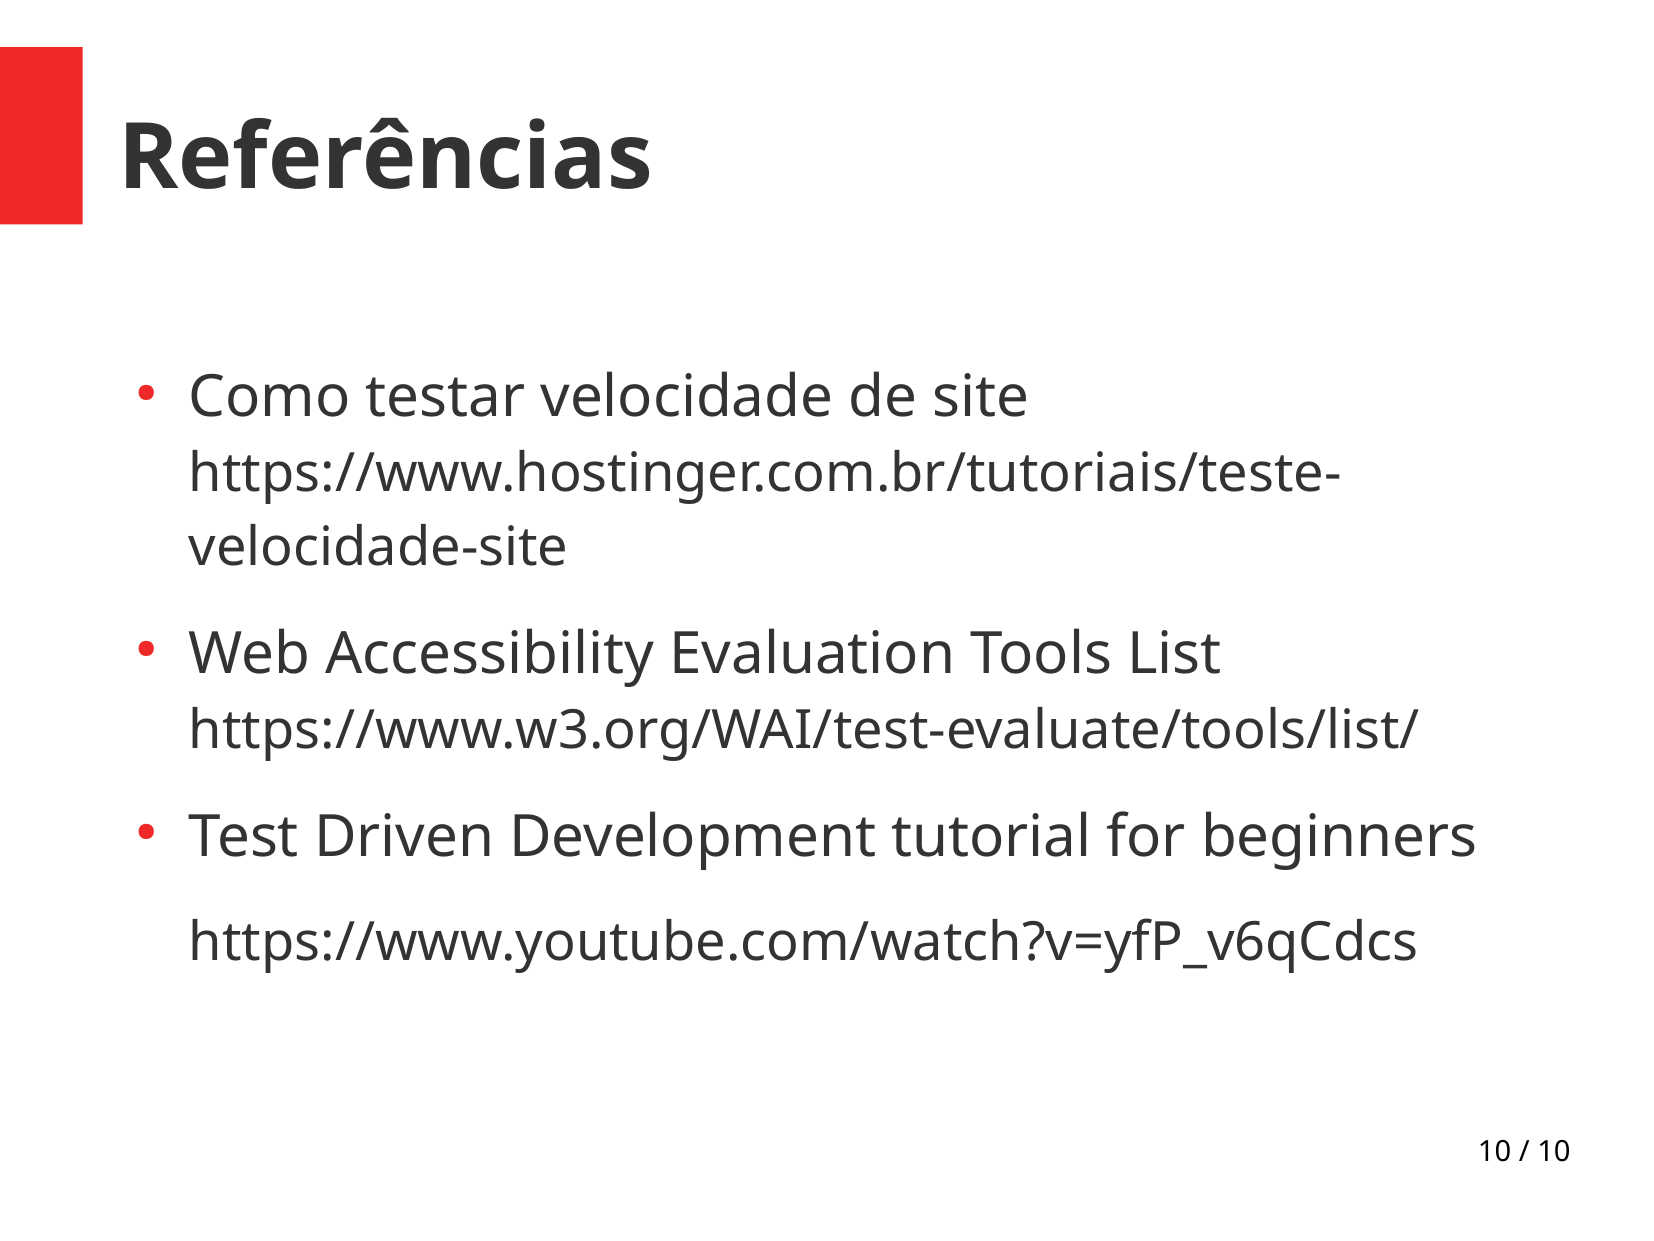

# Referências
Como testar velocidade de site https://www.hostinger.com.br/tutoriais/teste-velocidade-site
Web Accessibility Evaluation Tools List https://www.w3.org/WAI/test-evaluate/tools/list/
Test Driven Development tutorial for beginners
https://www.youtube.com/watch?v=yfP_v6qCdcs
10